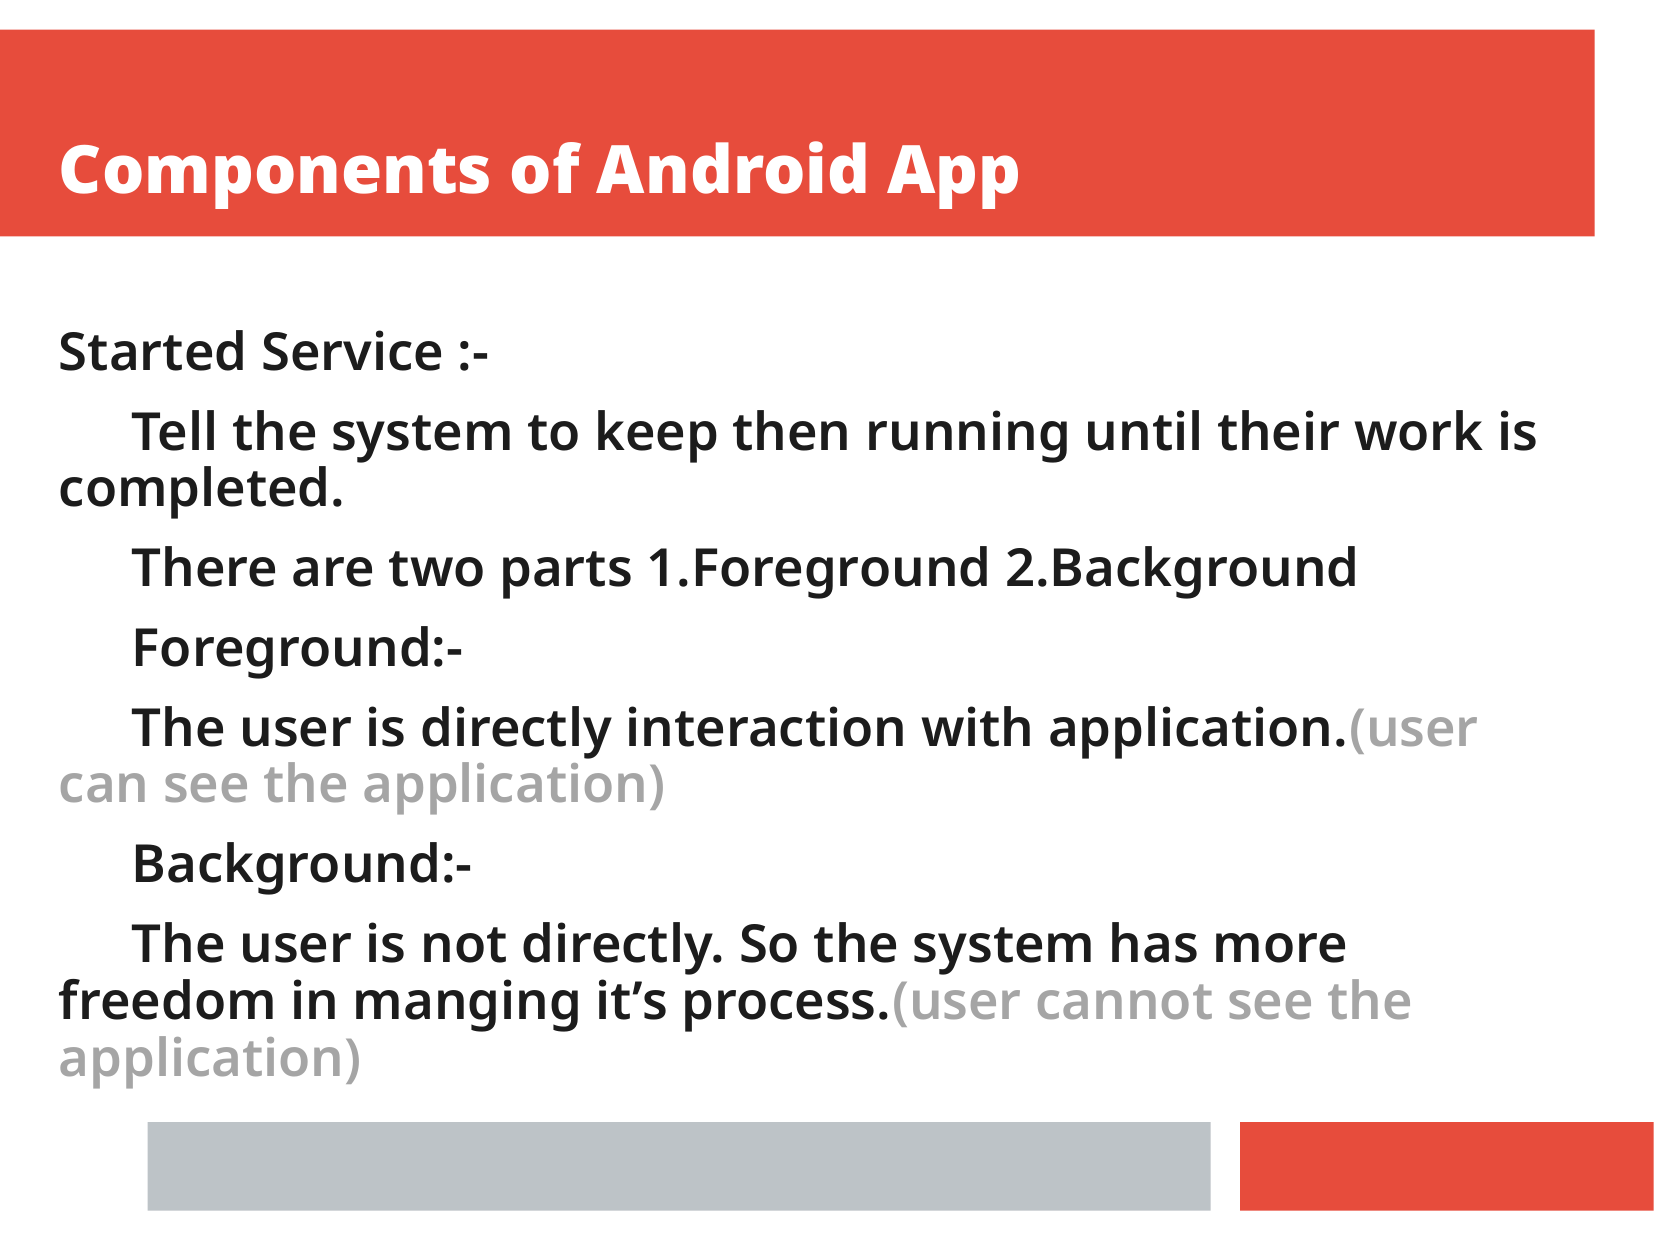

# Components of Android App
Started Service :-
	Tell the system to keep then running until their work is completed.
	There are two parts 1.Foreground 2.Background
	Foreground:-
		The user is directly interaction with application.(user can see the application)
	Background:-
		The user is not directly. So the system has more freedom in manging it’s process.(user cannot see the application)